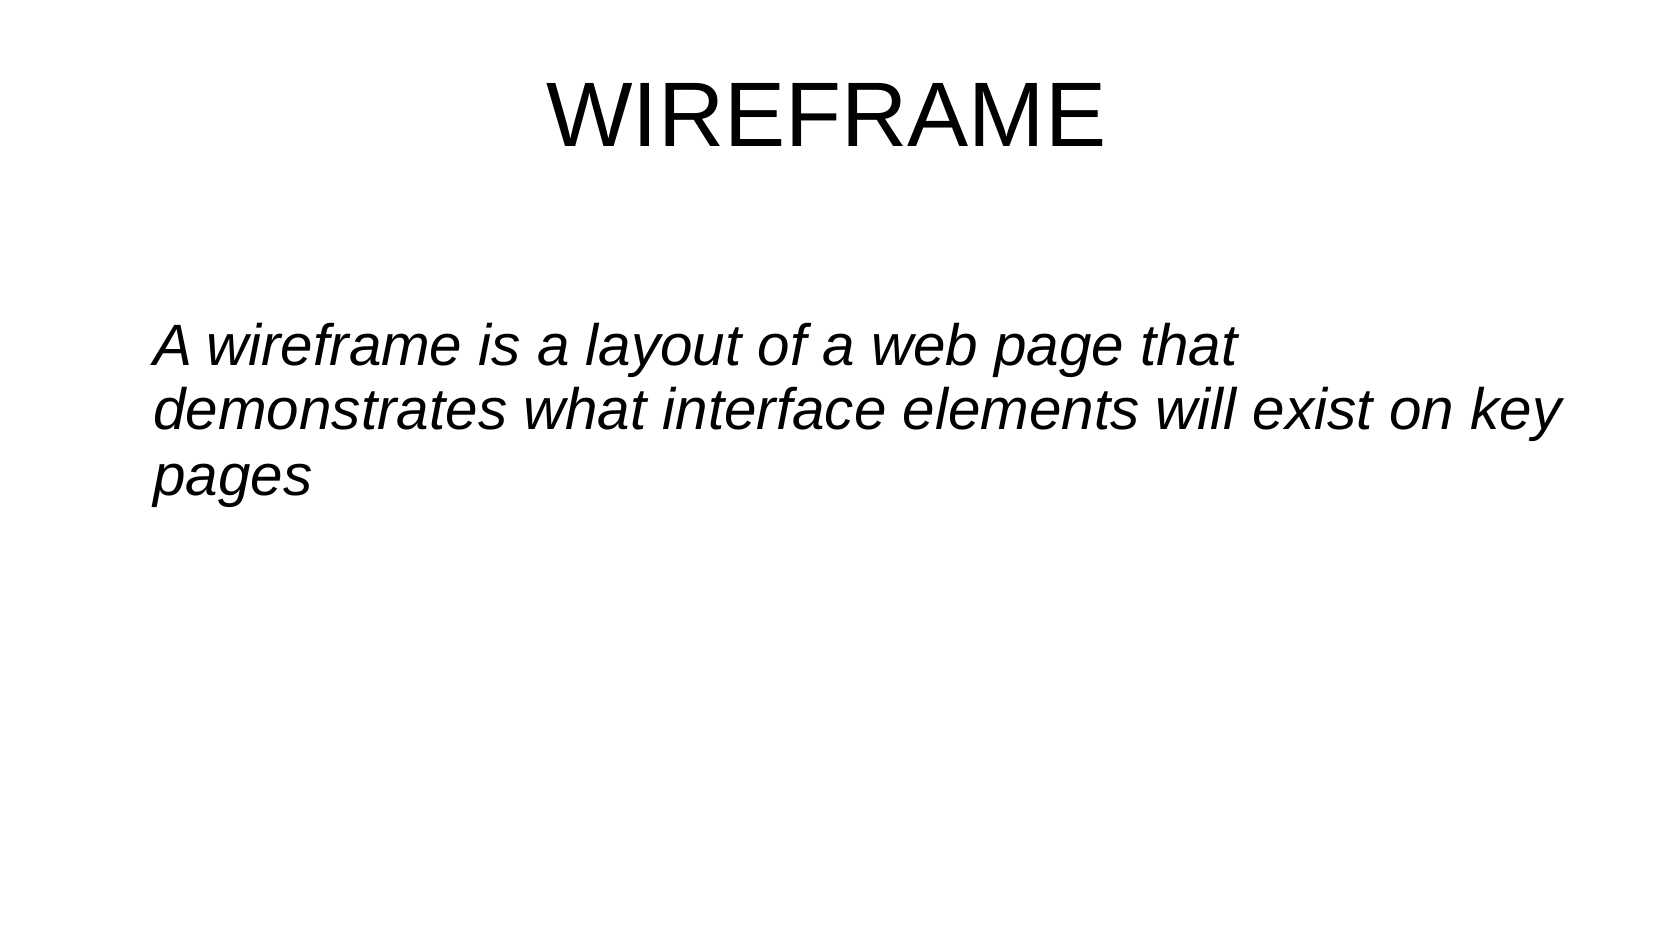

# WIREFRAME
A wireframe is a layout of a web page that demonstrates what interface elements will exist on key pages